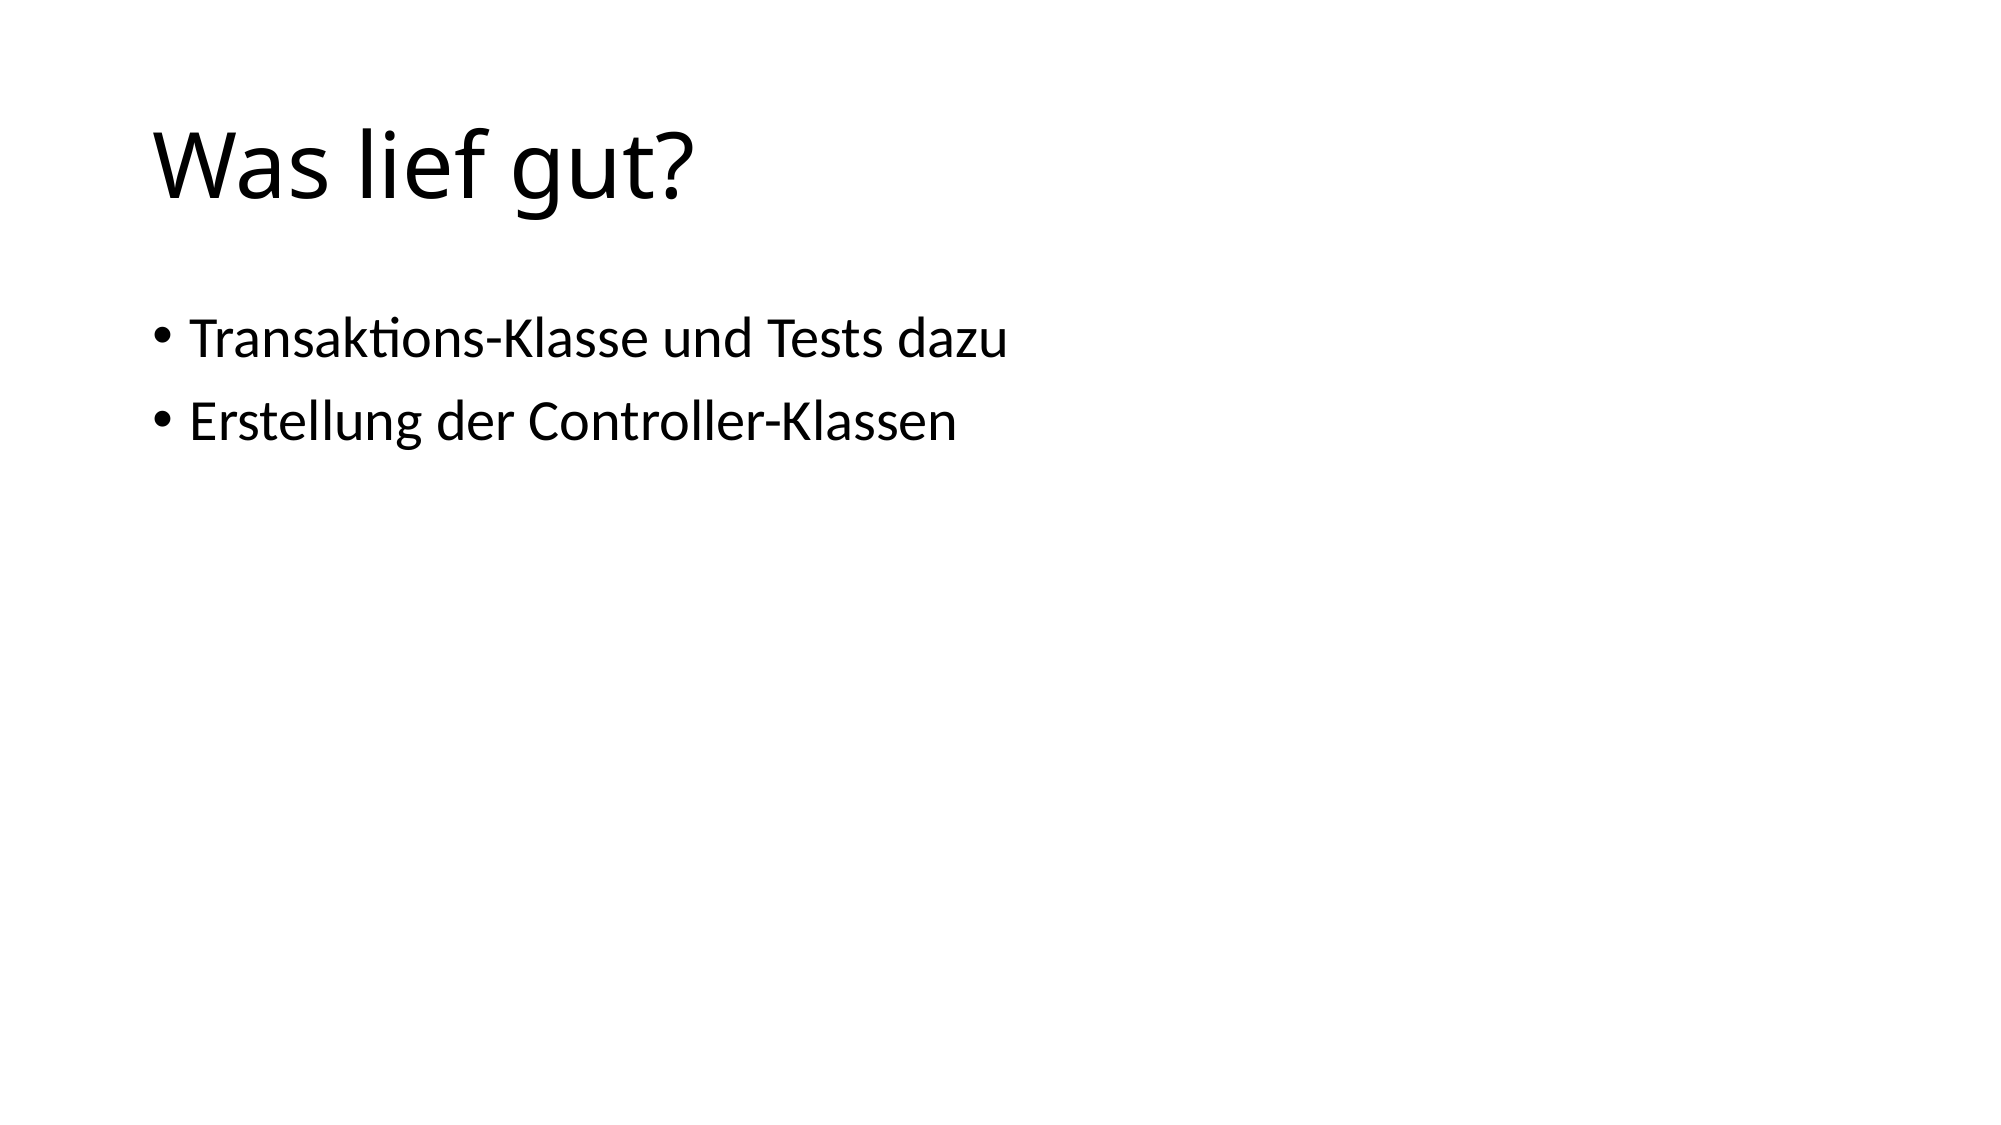

# Was lief gut?
Transaktions-Klasse und Tests dazu
Erstellung der Controller-Klassen